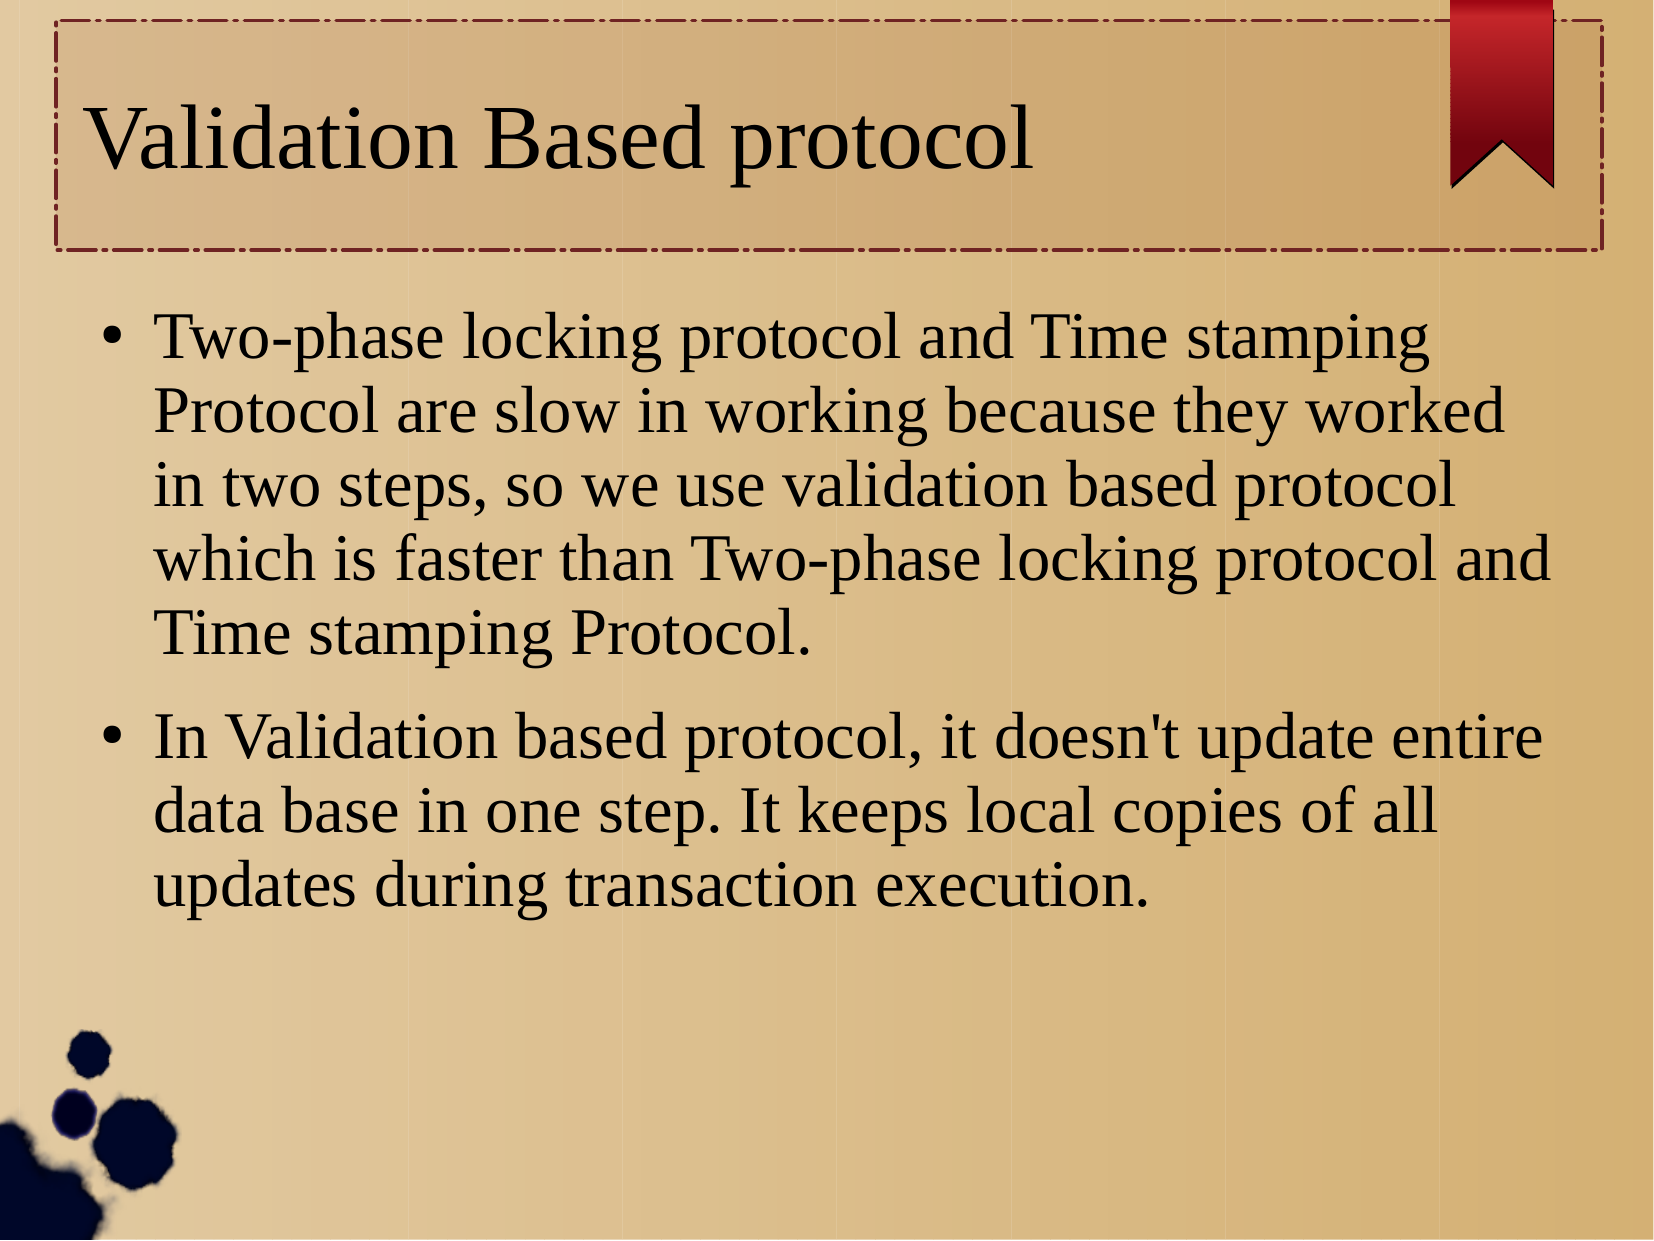

# Validation Based protocol
Two-phase locking protocol and Time stamping Protocol are slow in working because they worked in two steps, so we use validation based protocol which is faster than Two-phase locking protocol and Time stamping Protocol.
In Validation based protocol, it doesn't update entire data base in one step. It keeps local copies of all updates during transaction execution.